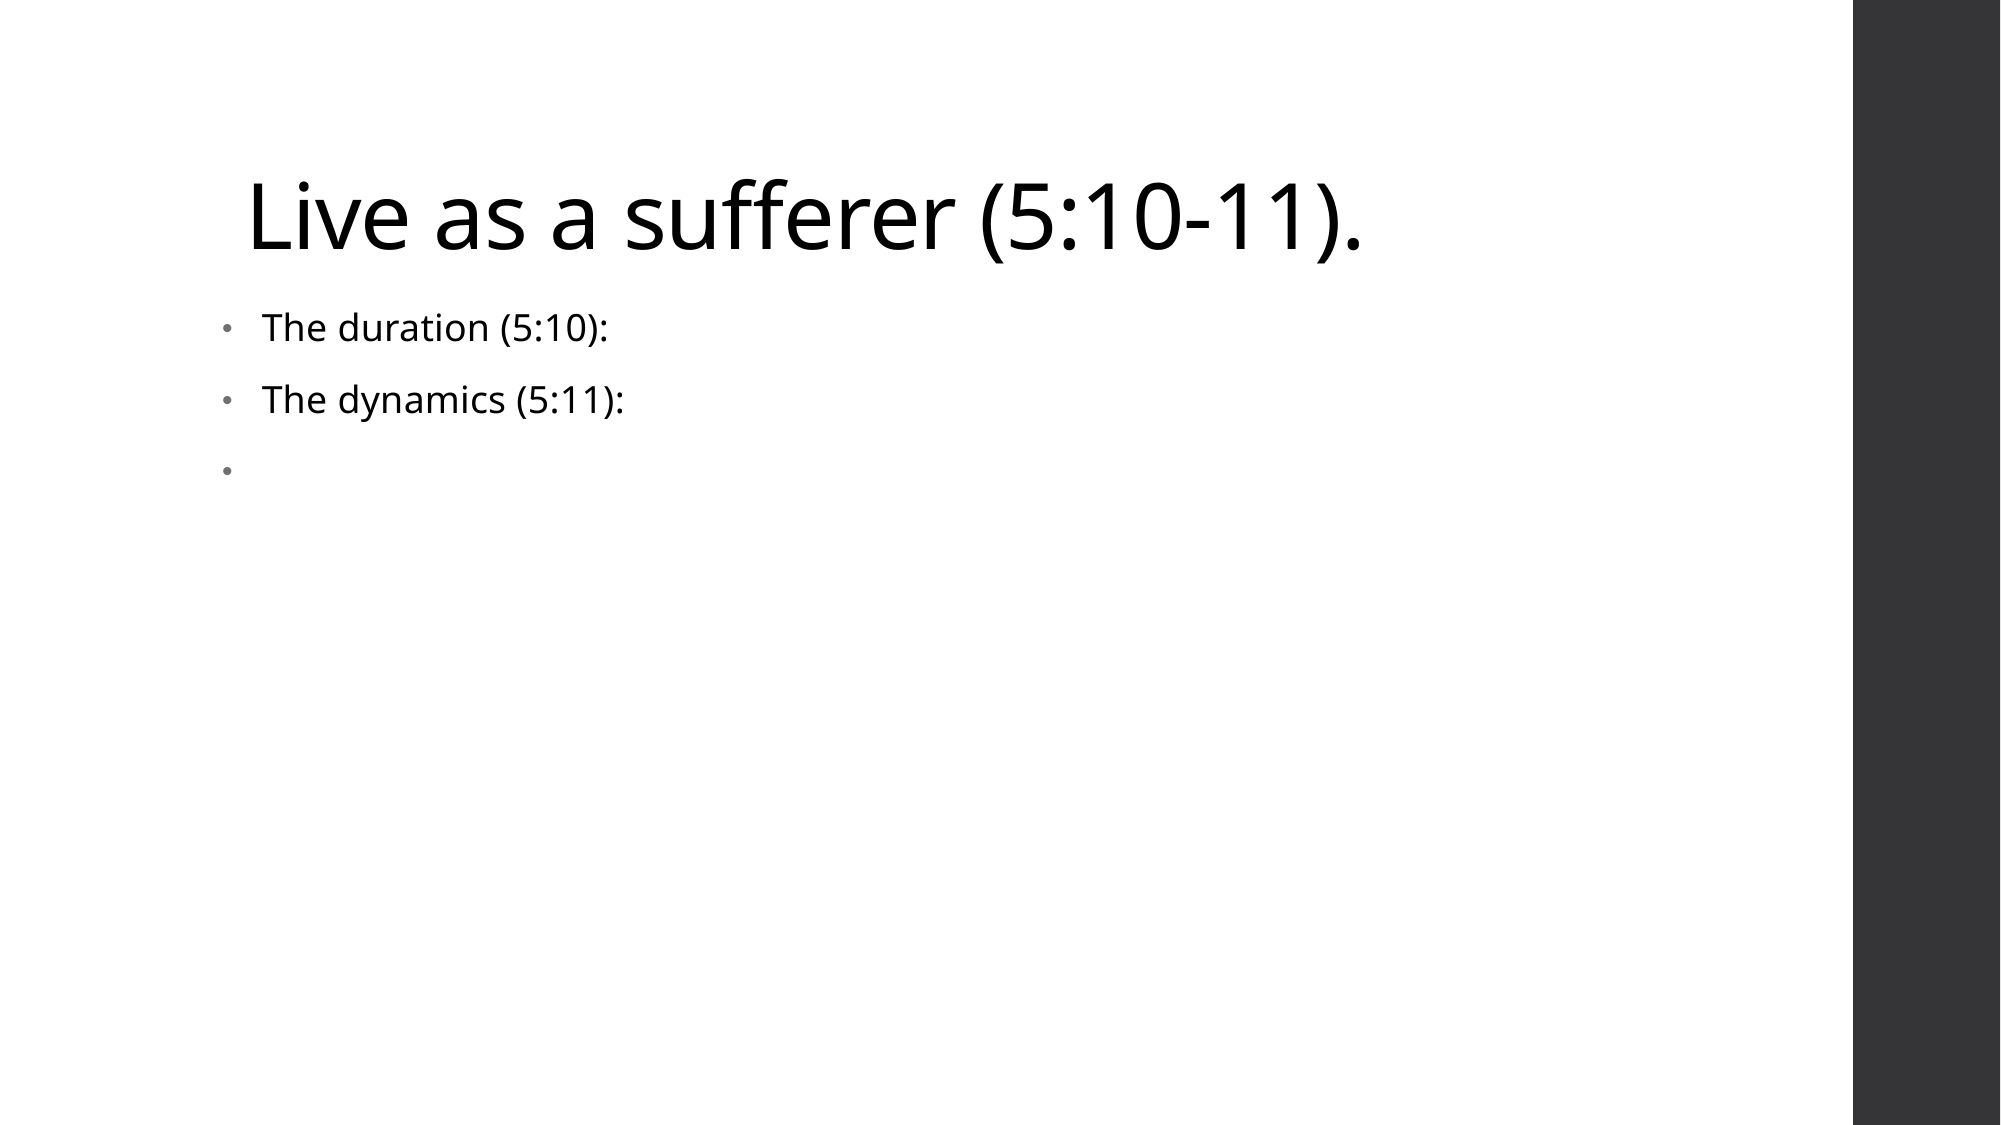

# Live as a sufferer (5:10-11).
 The duration (5:10):
 The dynamics (5:11):